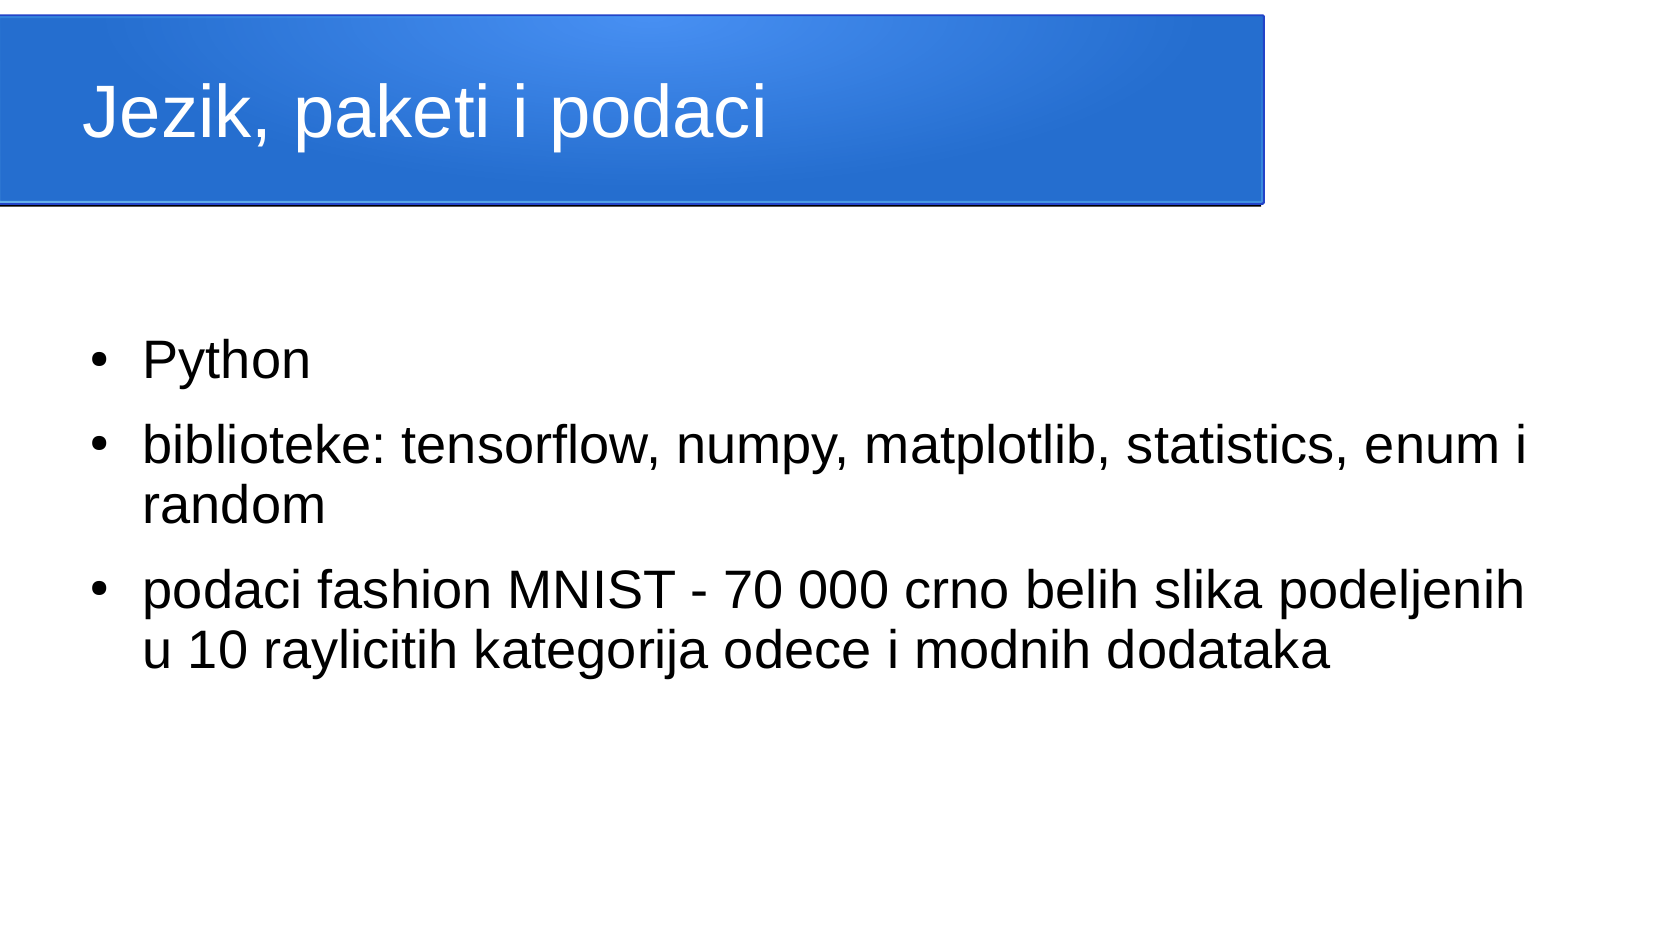

# Jezik, paketi i podaci
Python
biblioteke: tensorflow, numpy, matplotlib, statistics, enum i random
podaci fashion MNIST - 70 000 crno belih slika podeljenih u 10 raylicitih kategorija odece i modnih dodataka